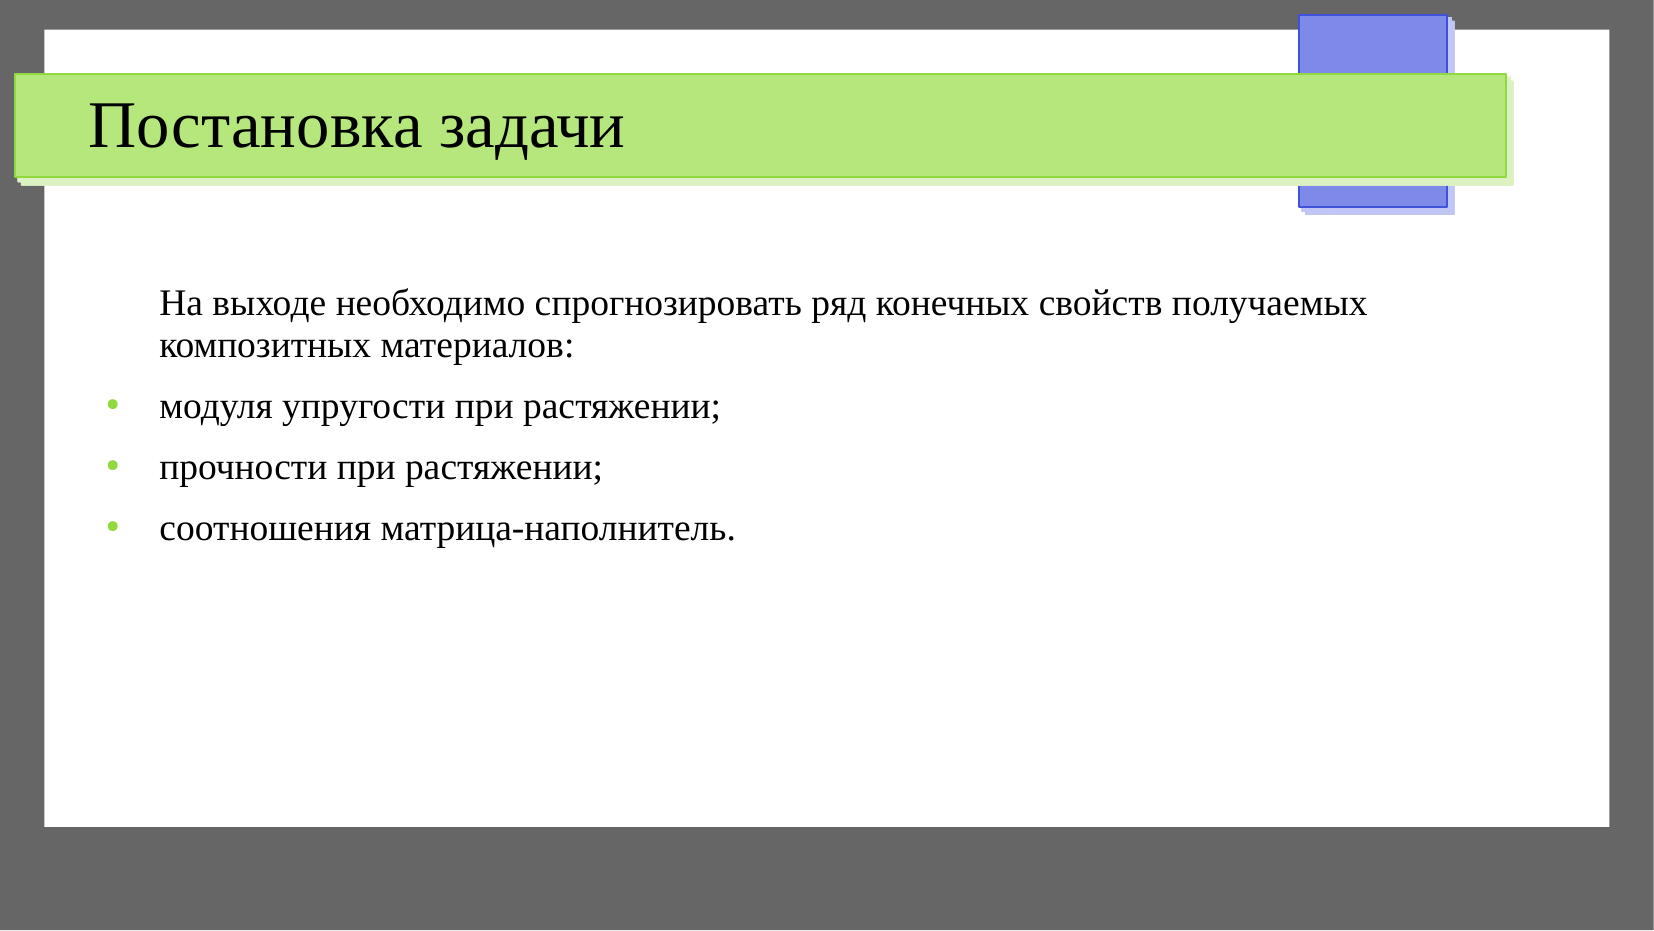

# Постановка задачи
На выходе необходимо спрогнозировать ряд конечных свойств получаемых композитных материалов:
модуля упругости при растяжении;
прочности при растяжении;
соотношения матрица-наполнитель.